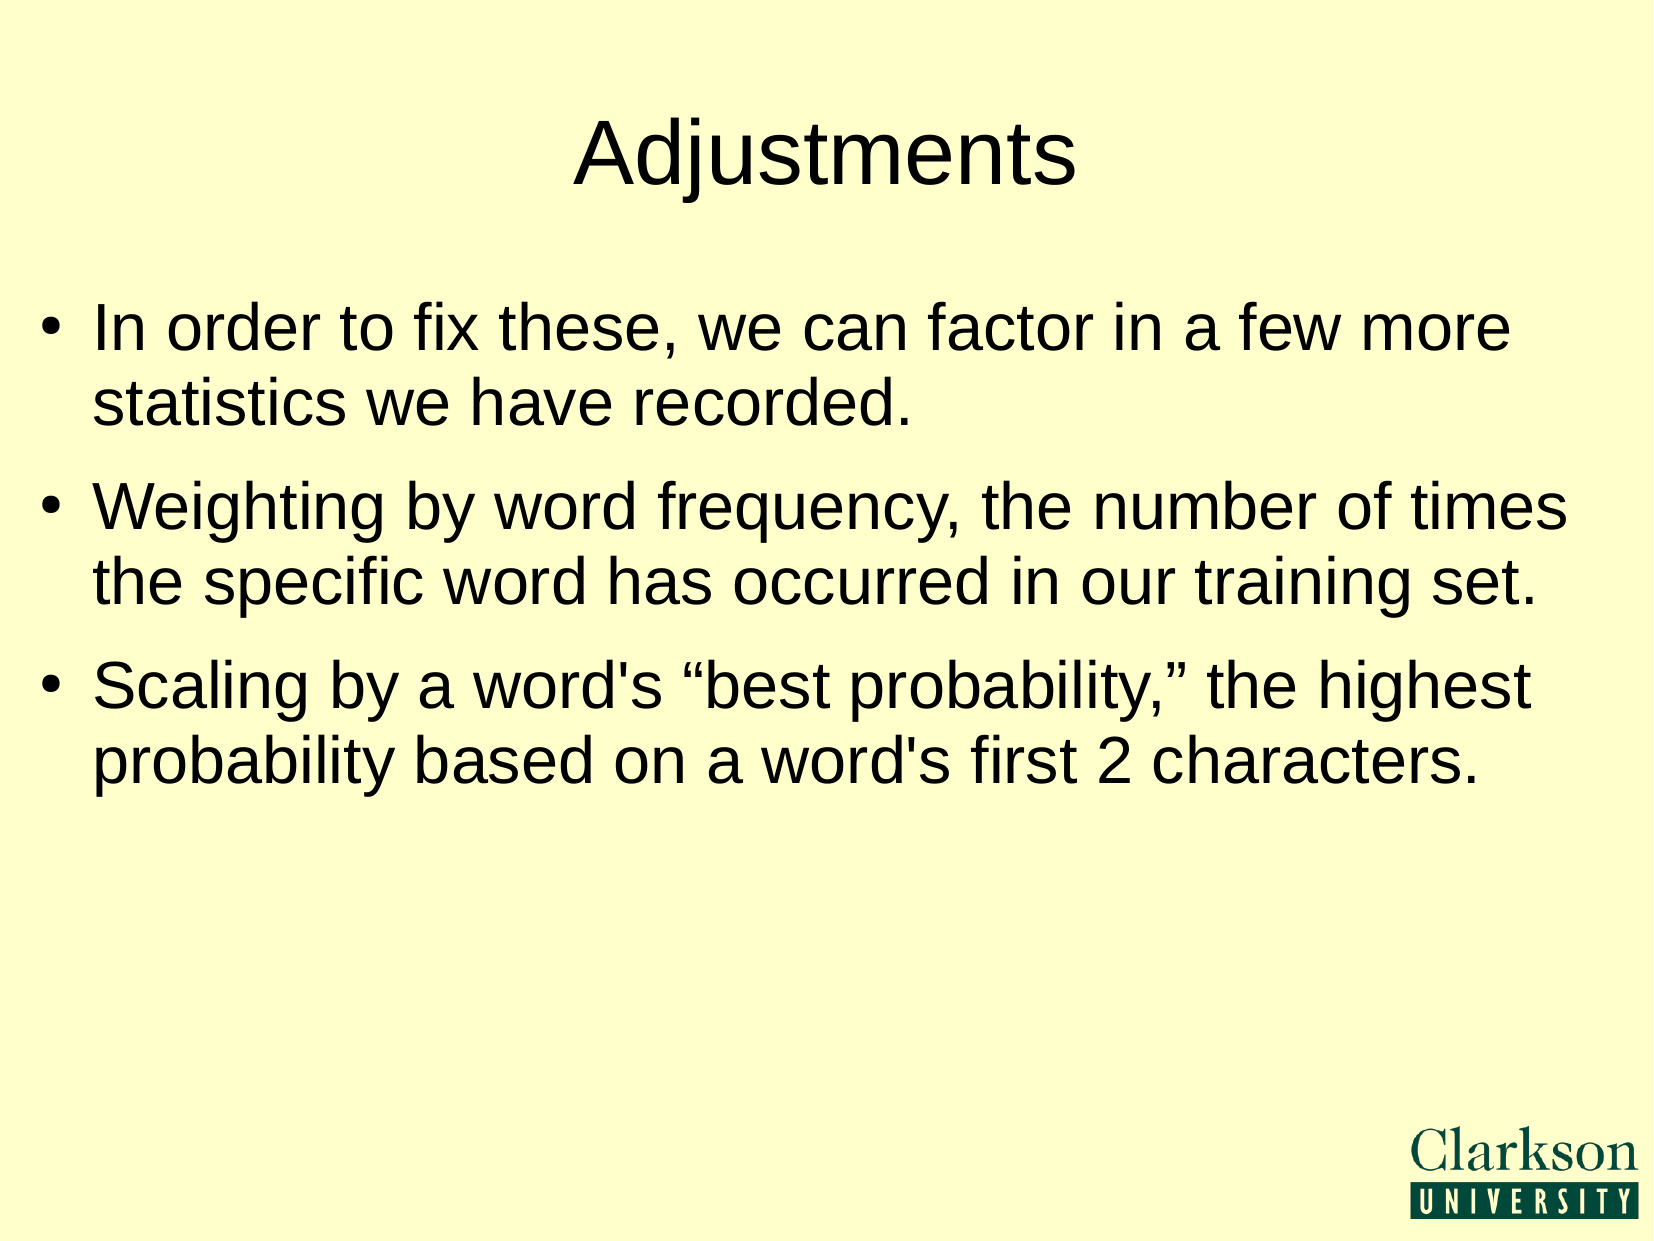

# Adjustments
In order to fix these, we can factor in a few more statistics we have recorded.
Weighting by word frequency, the number of times the specific word has occurred in our training set.
Scaling by a word's “best probability,” the highest probability based on a word's first 2 characters.